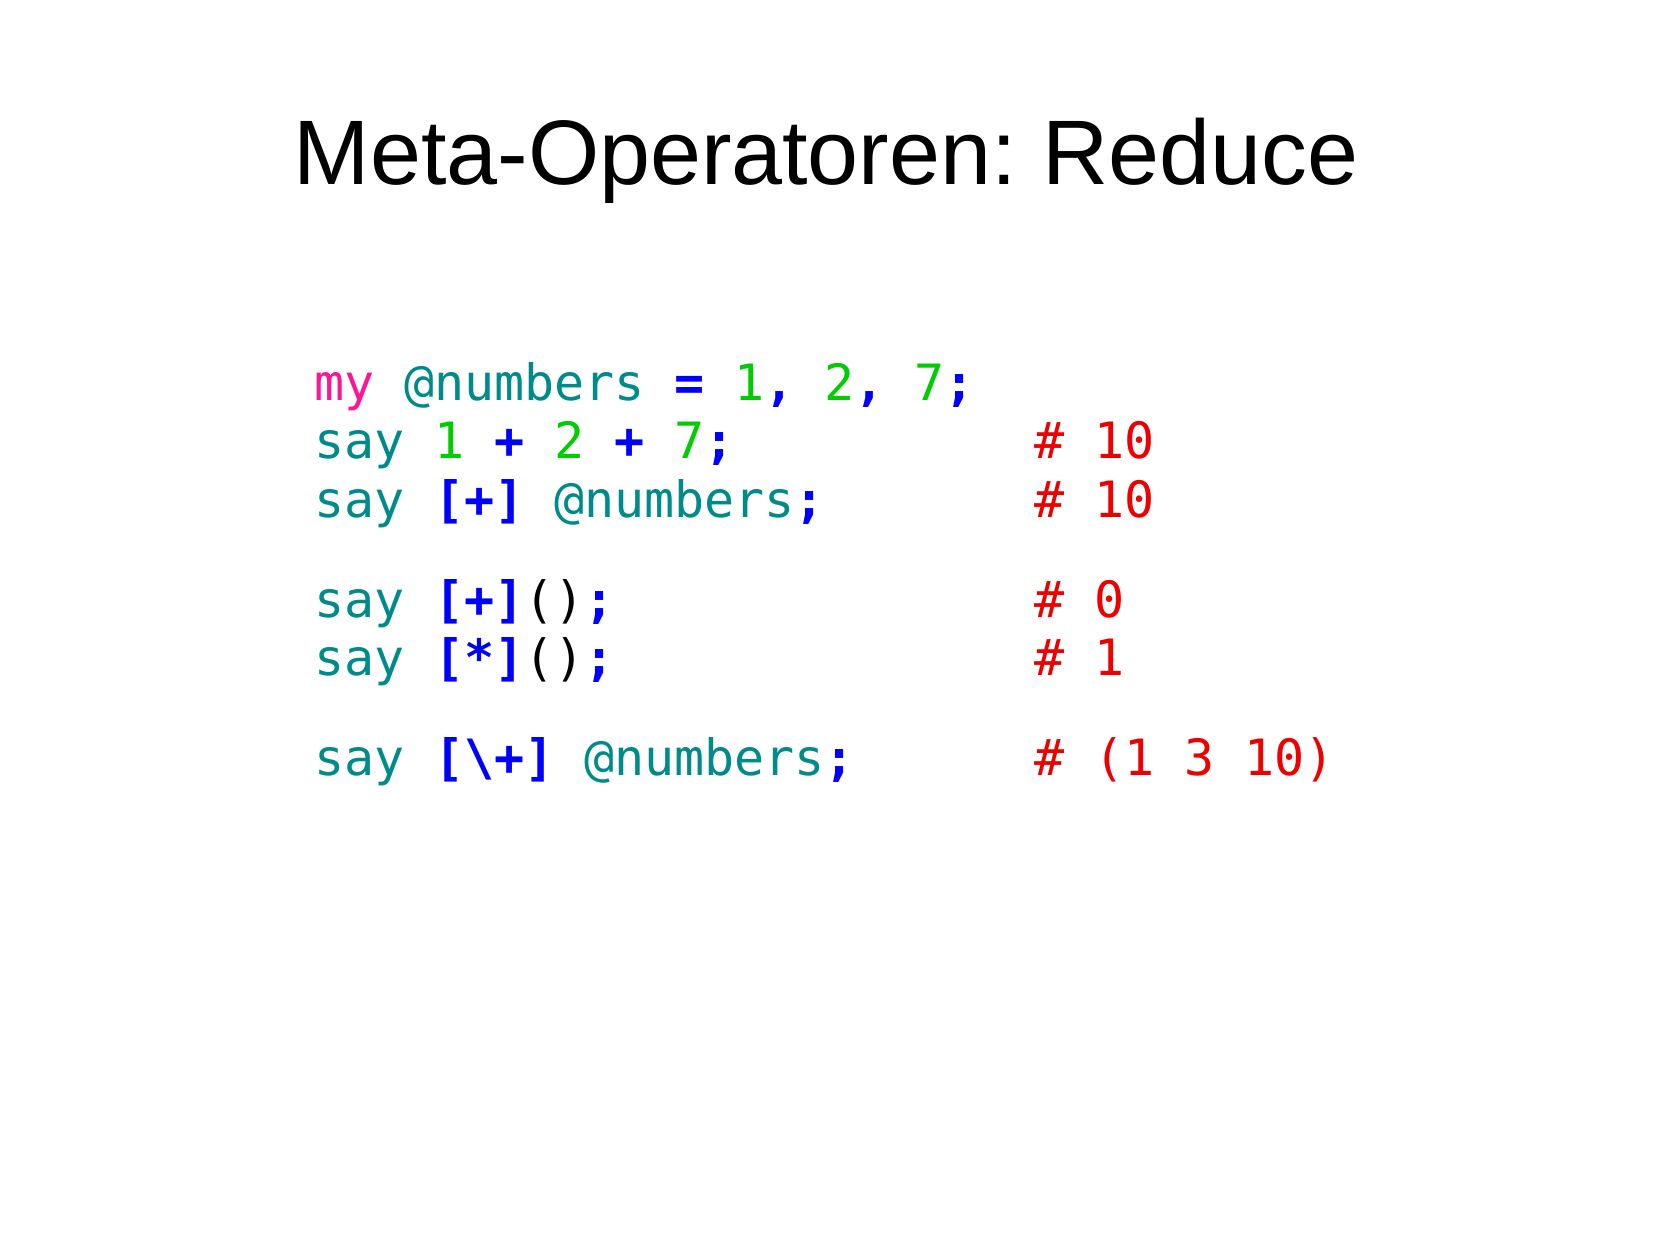

# Meta-Operatoren: Reduce
my @numbers = 1, 2, 7;
say 1 + 2 + 7; # 10
say [+] @numbers; # 10
say [+](); # 0
say [*](); # 1
say [\+] @numbers; # (1 3 10)